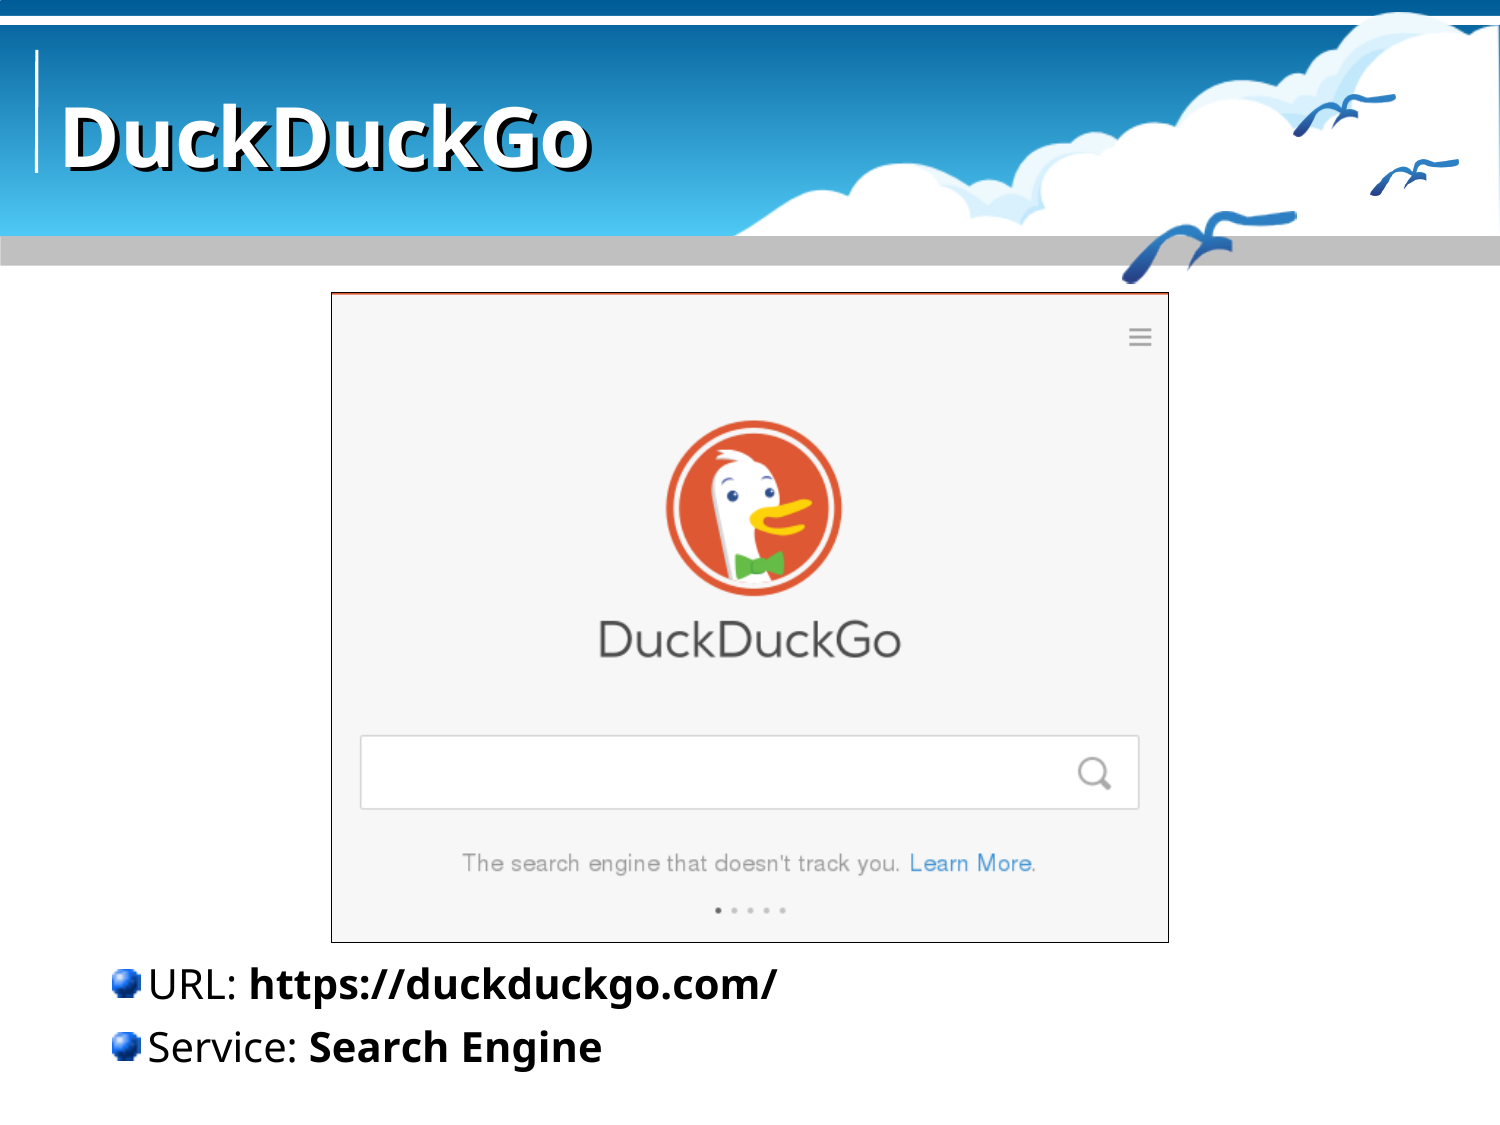

# DuckDuckGo
URL: https://duckduckgo.com/
Service: Search Engine